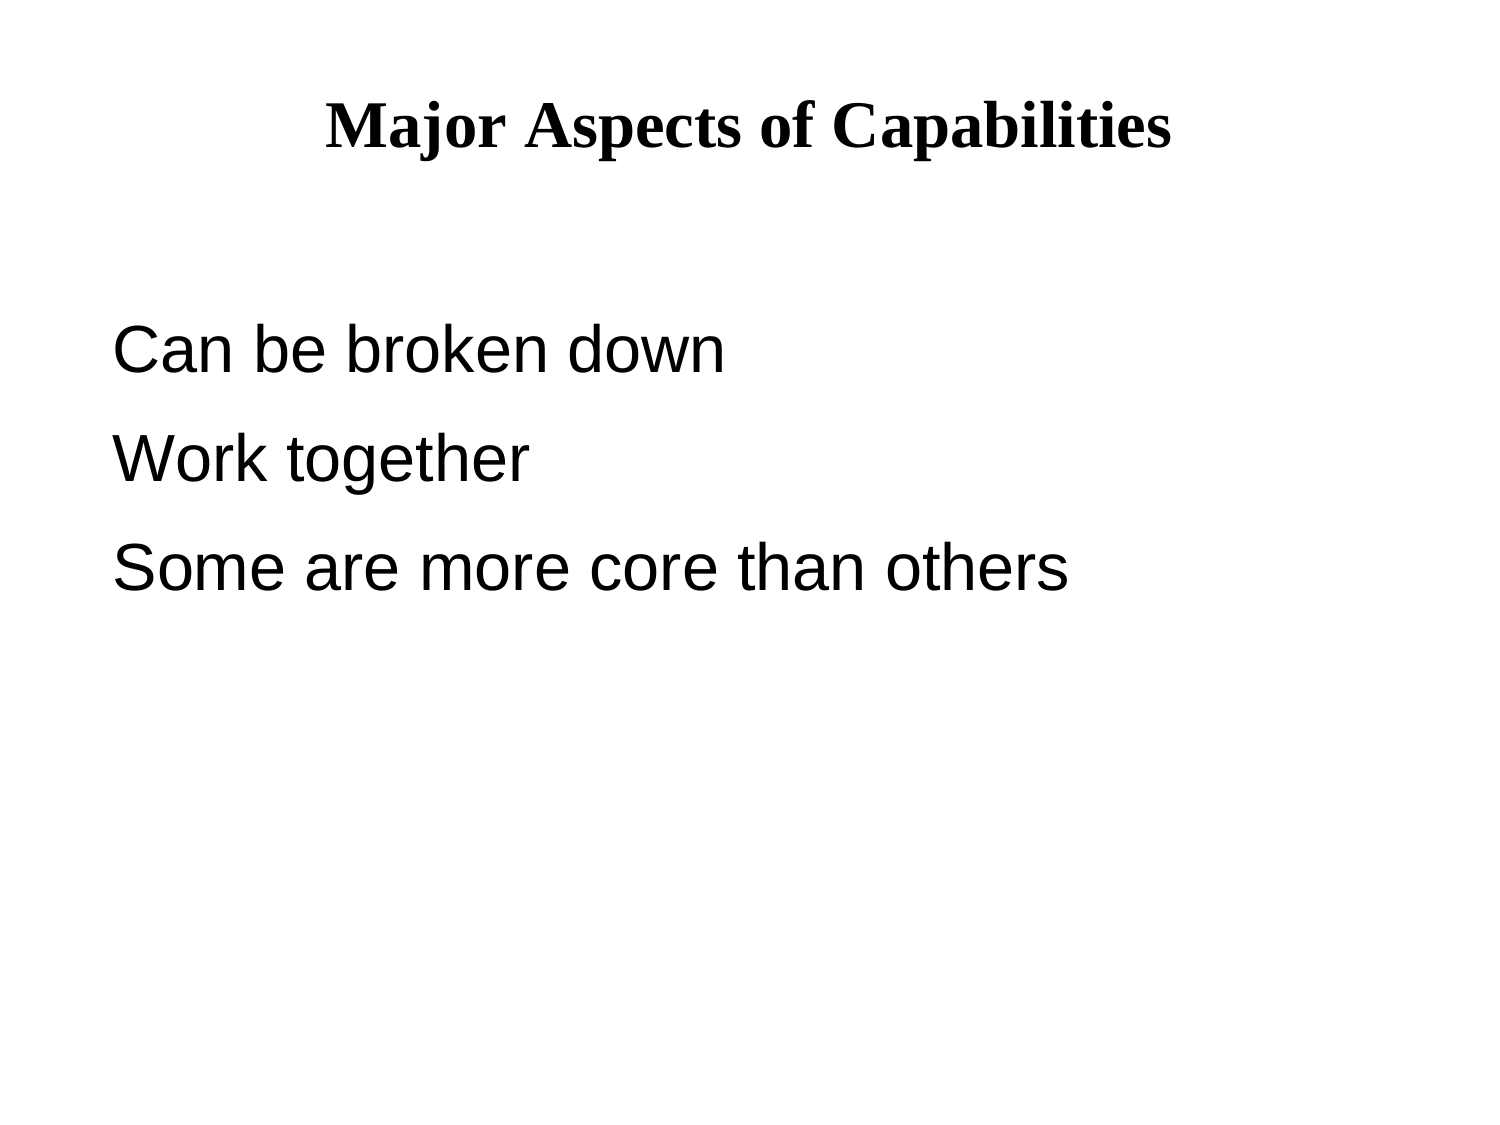

# Major Aspects of Capabilities
Can be broken down
Work together
Some are more core than others